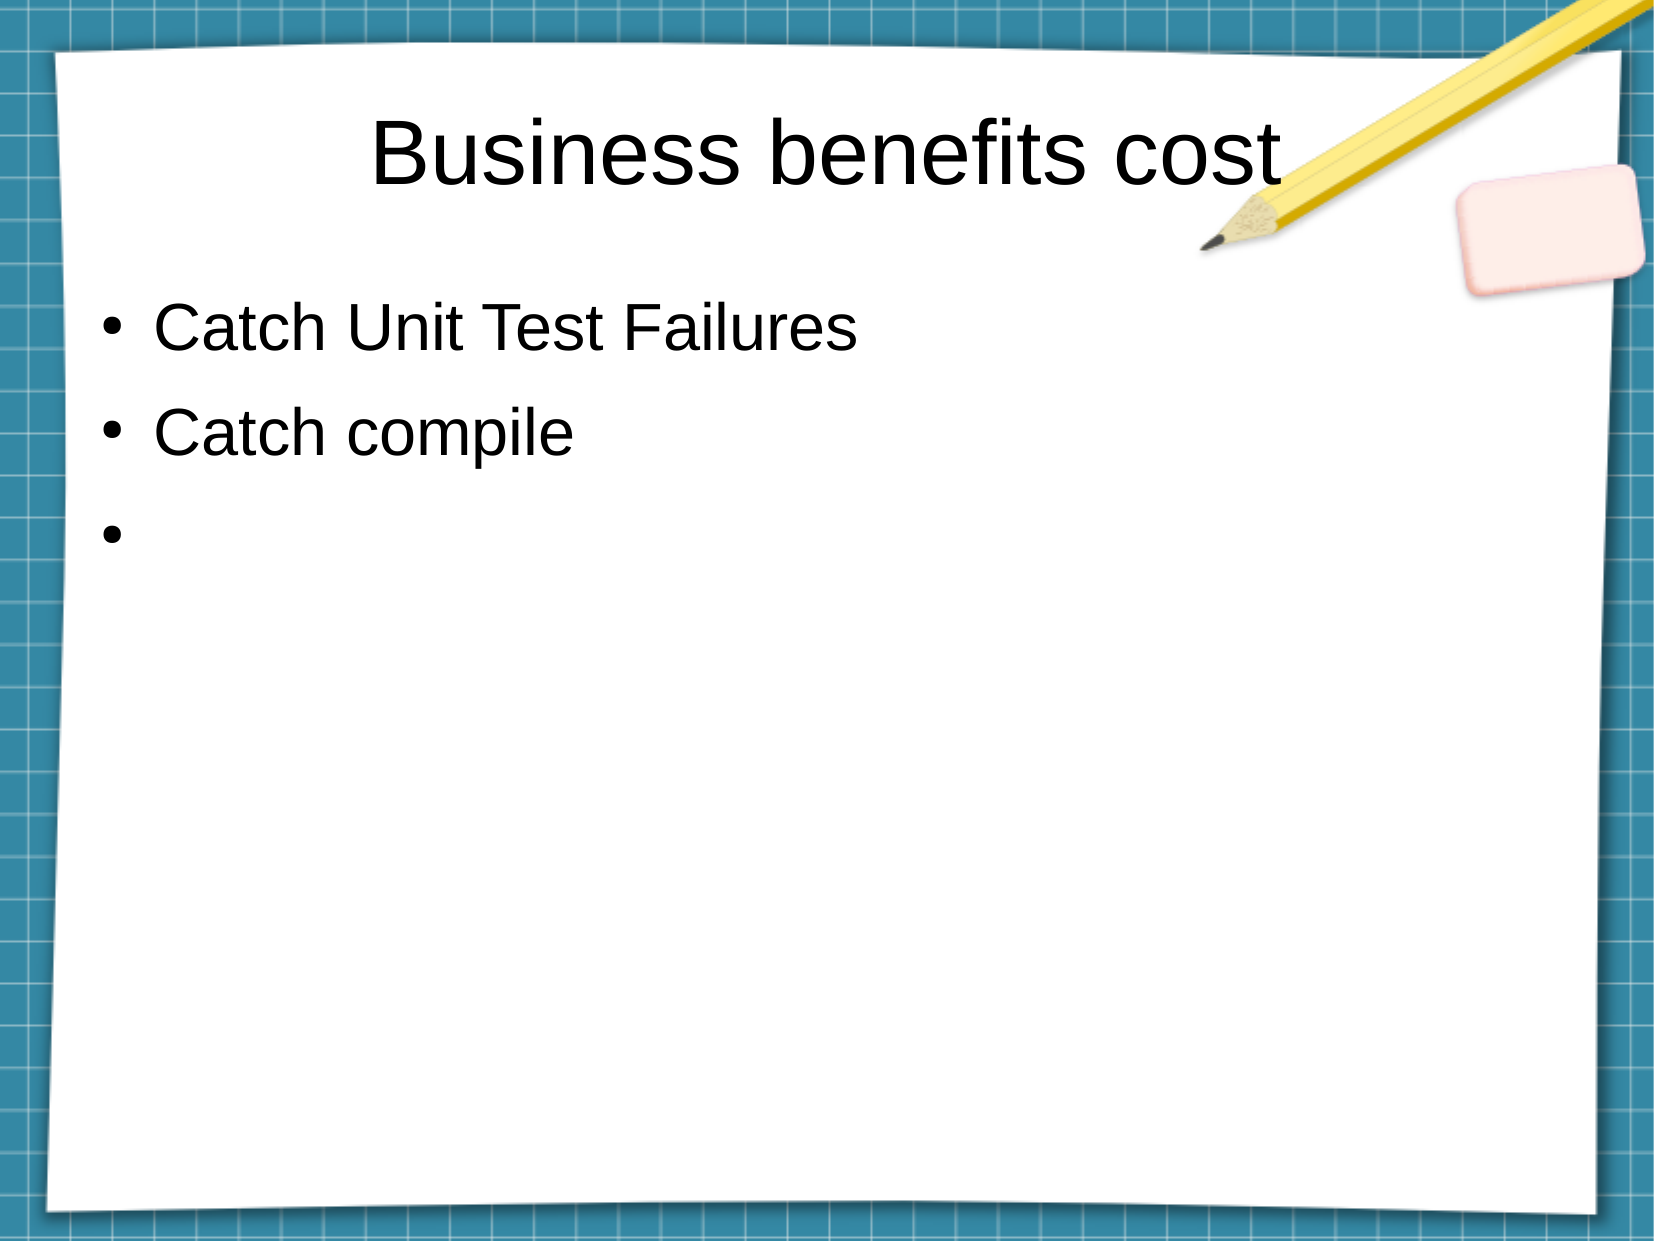

# Business benefits cost
Catch Unit Test Failures
Catch compile